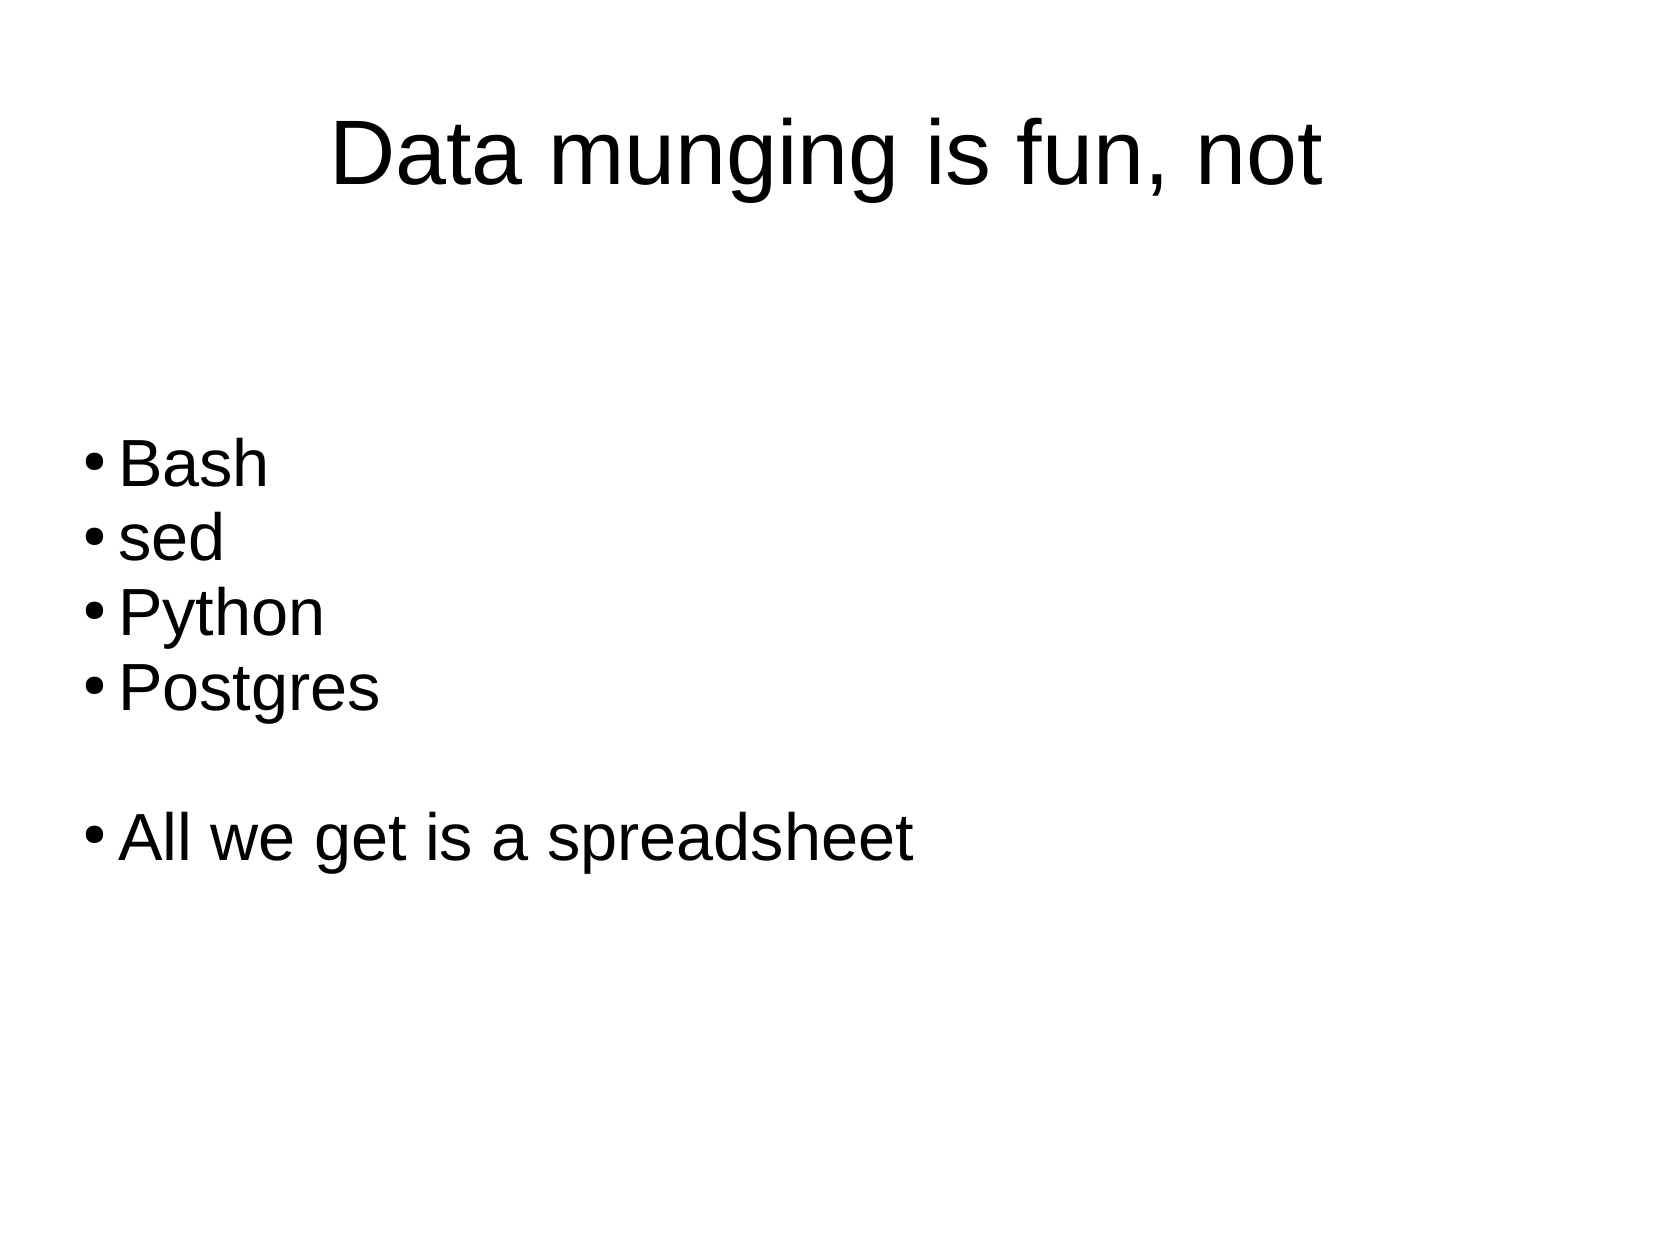

# Data munging is fun, not
Bash
sed
Python
Postgres
All we get is a spreadsheet